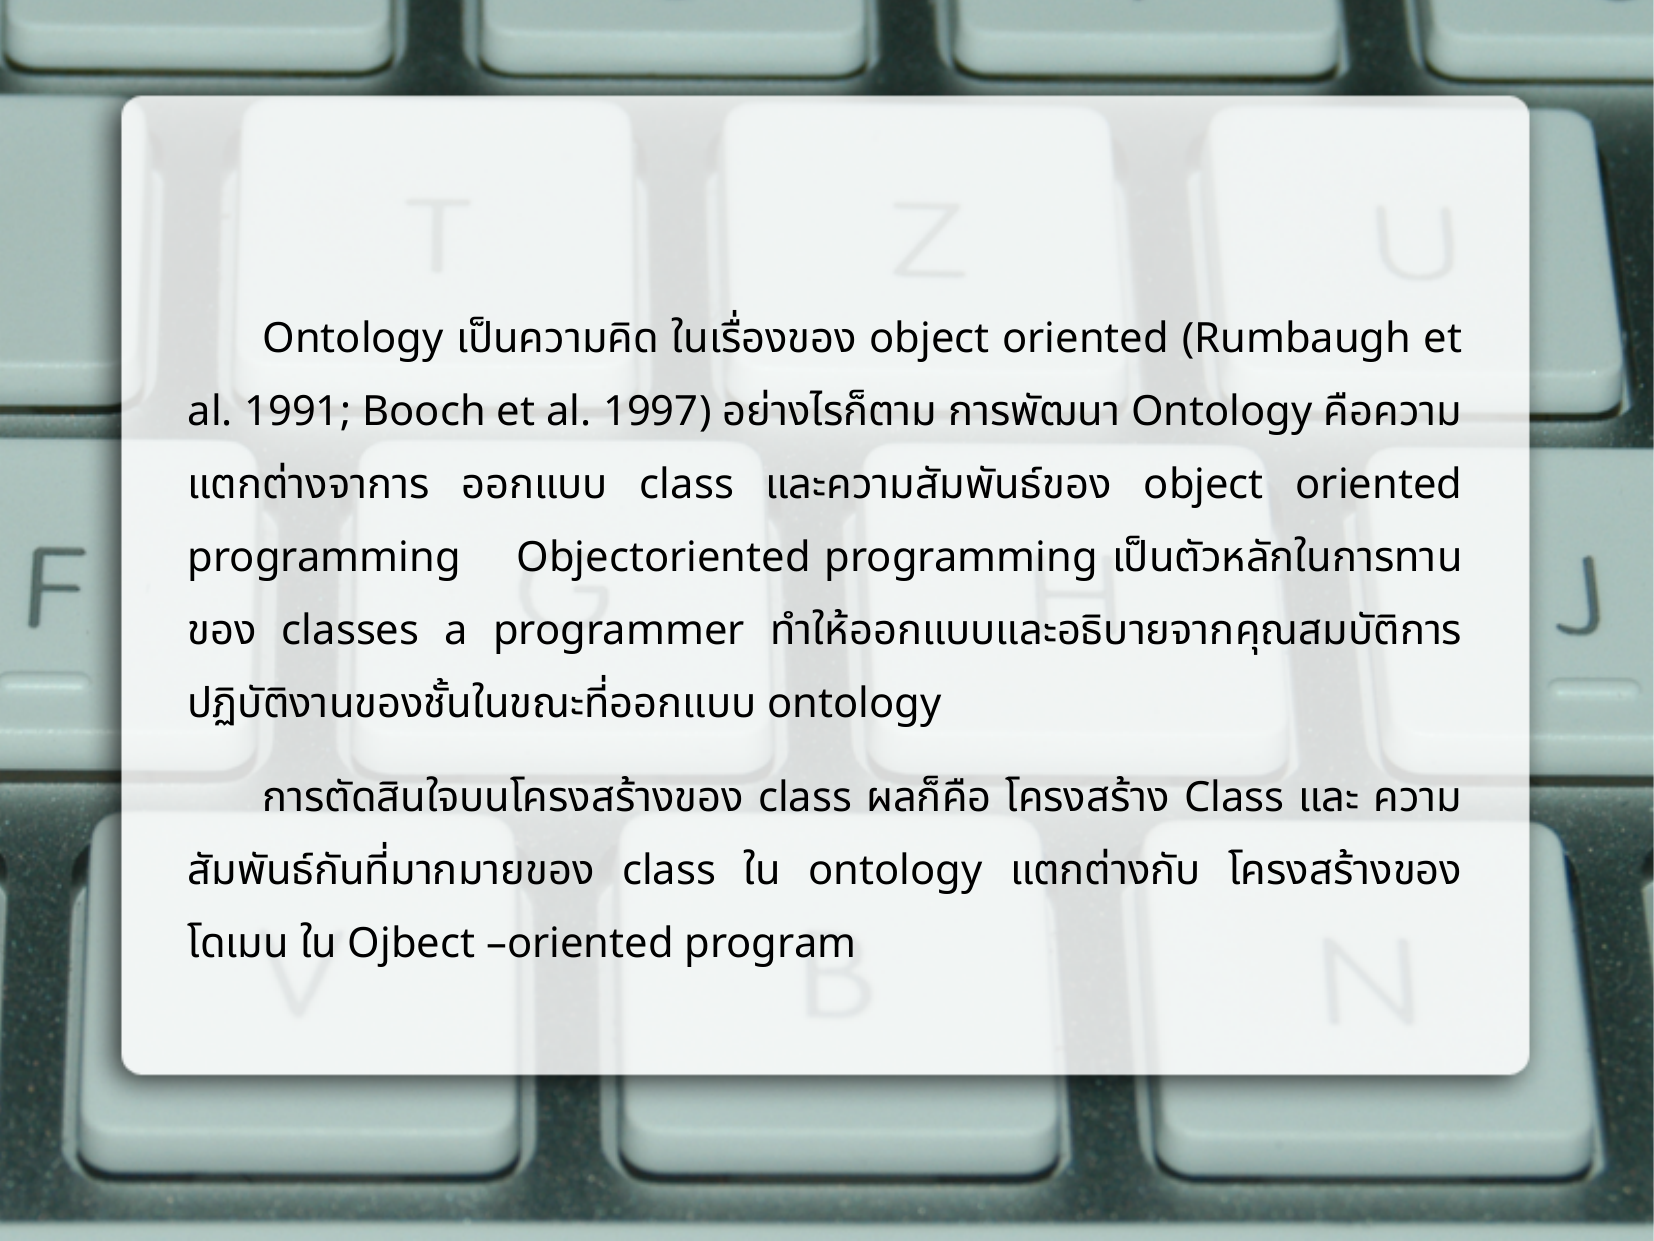

#
	Ontology เป็นความคิด ในเรื่องของ object oriented (Rumbaugh et al. 1991; Booch et al. 1997) อย่างไรก็ตาม การพัฒนา Ontology คือความแตกต่างจาการ ออกแบบ class และความสัมพันธ์ของ object oriented programming Objectoriented programming เป็นตัวหลักในการทานของ classes a programmer ทำให้ออกแบบและอธิบายจากคุณสมบัติการปฏิบัติงานของชั้นในขณะที่ออกแบบ ontology
	การตัดสินใจบนโครงสร้างของ class ผลก็คือ โครงสร้าง Class และ ความสัมพันธ์กันที่มากมายของ class ใน ontology แตกต่างกับ โครงสร้างของ โดเมน ใน Ojbect –oriented program